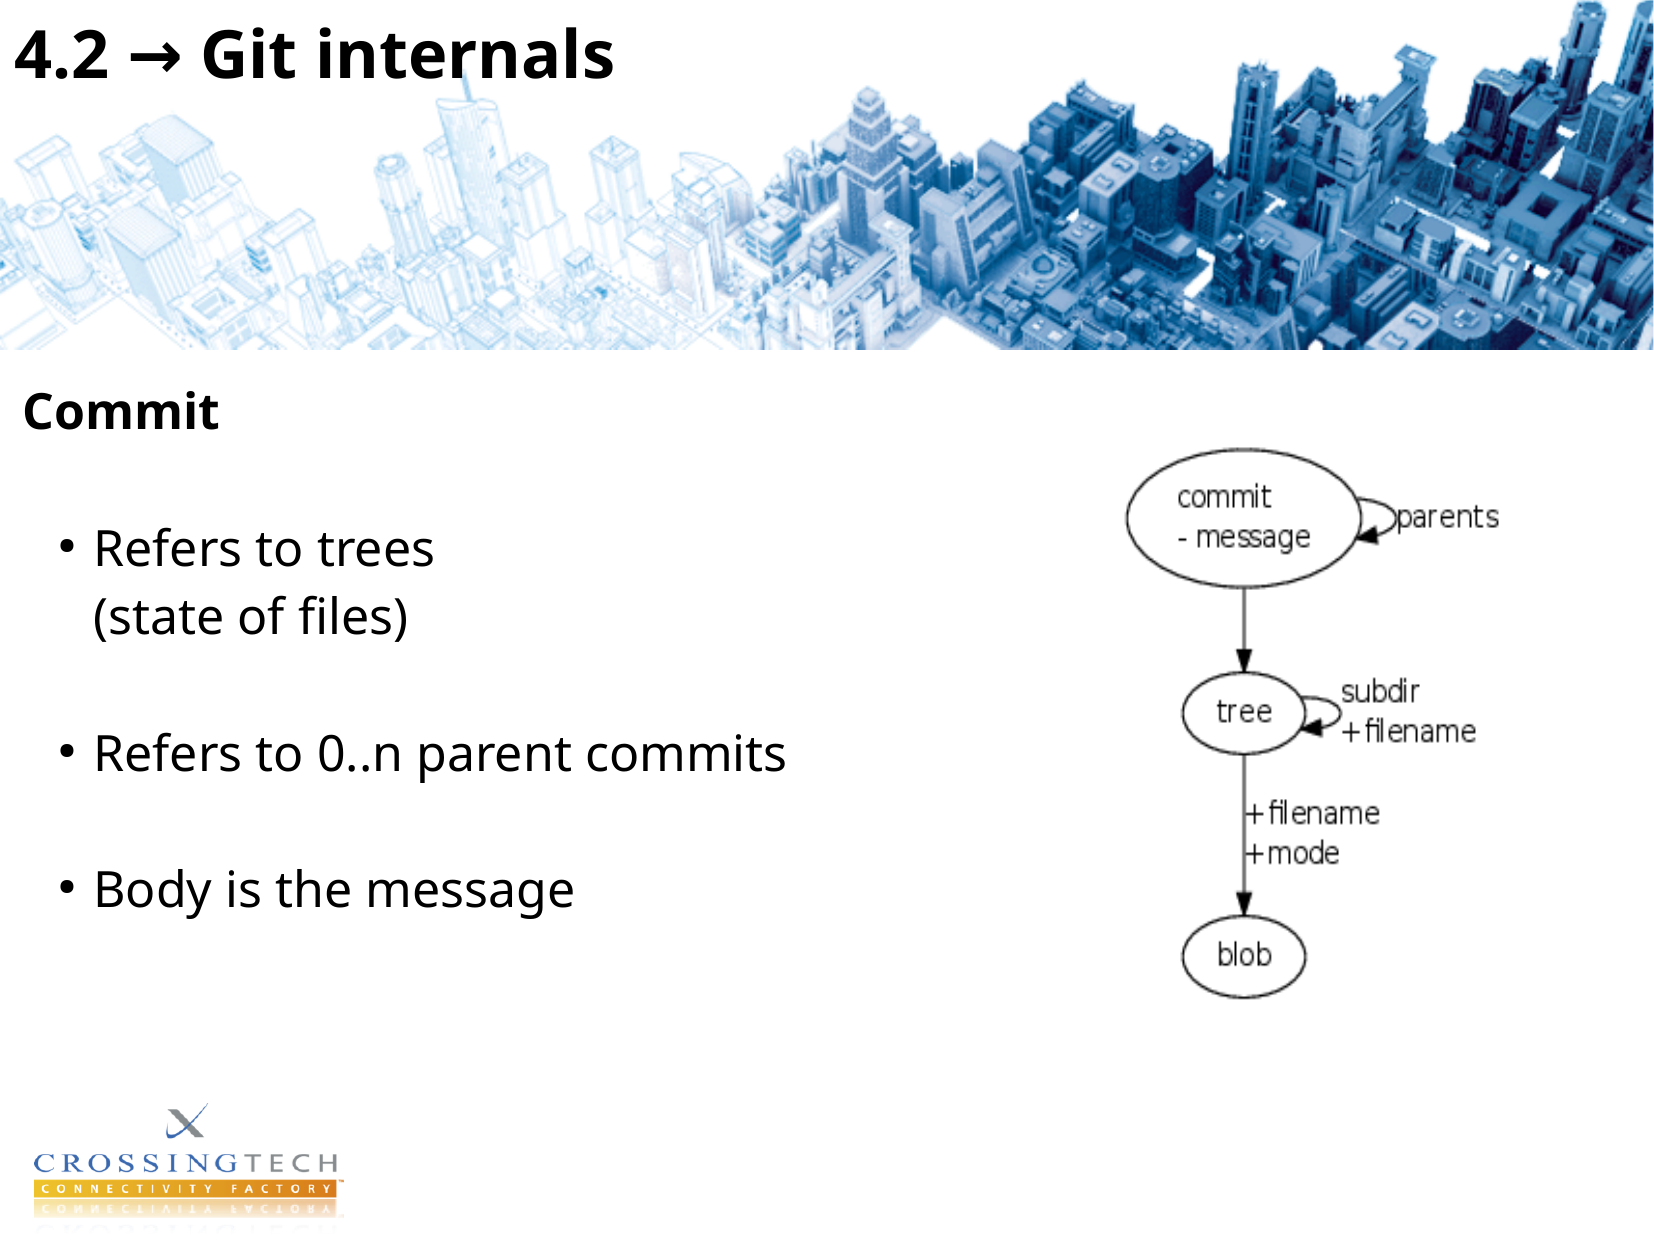

4.2 → Git internals
Commit
Refers to trees
(state of files)
Refers to 0..n parent commits
Body is the message